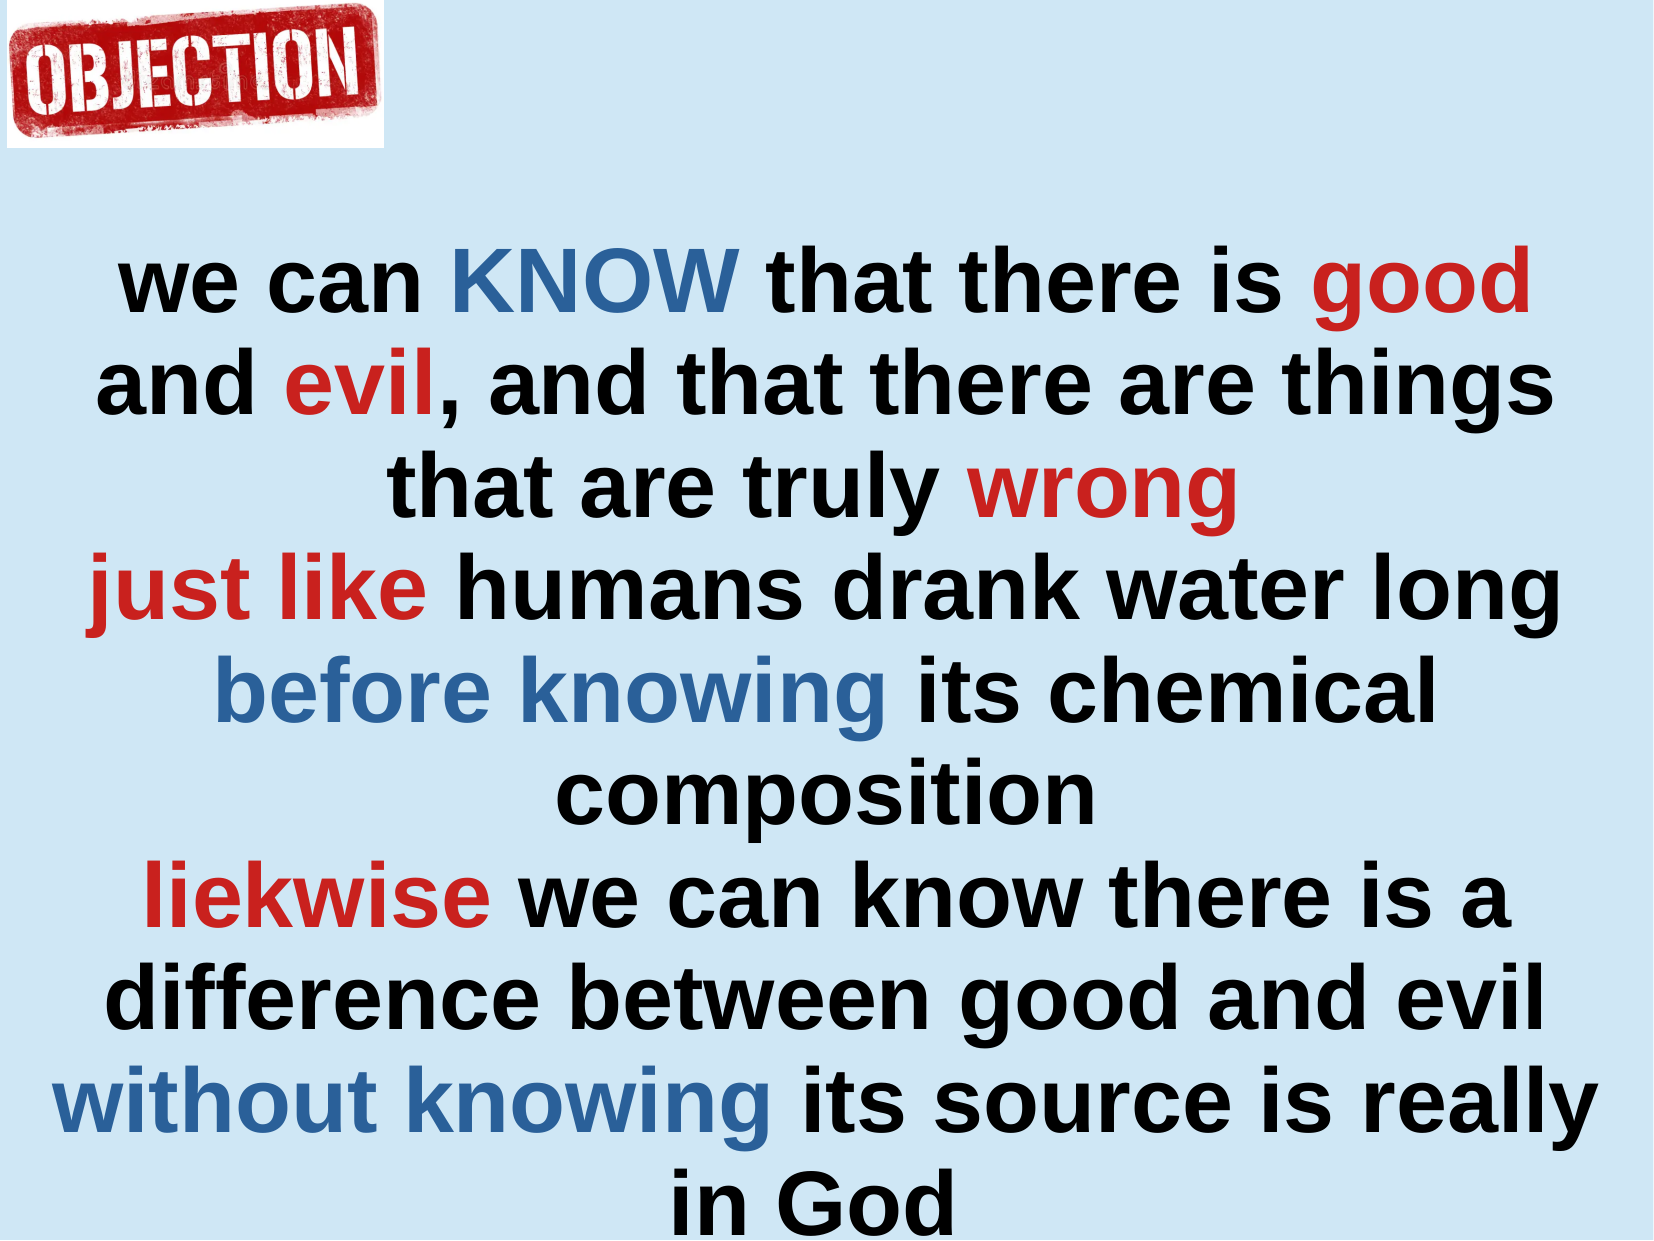

# we can KNOW that there is good and evil, and that there are things that are truly wrong just like humans drank water long before knowing its chemical composition liekwise we can know there is a difference between good and evil without knowing its source is really in God